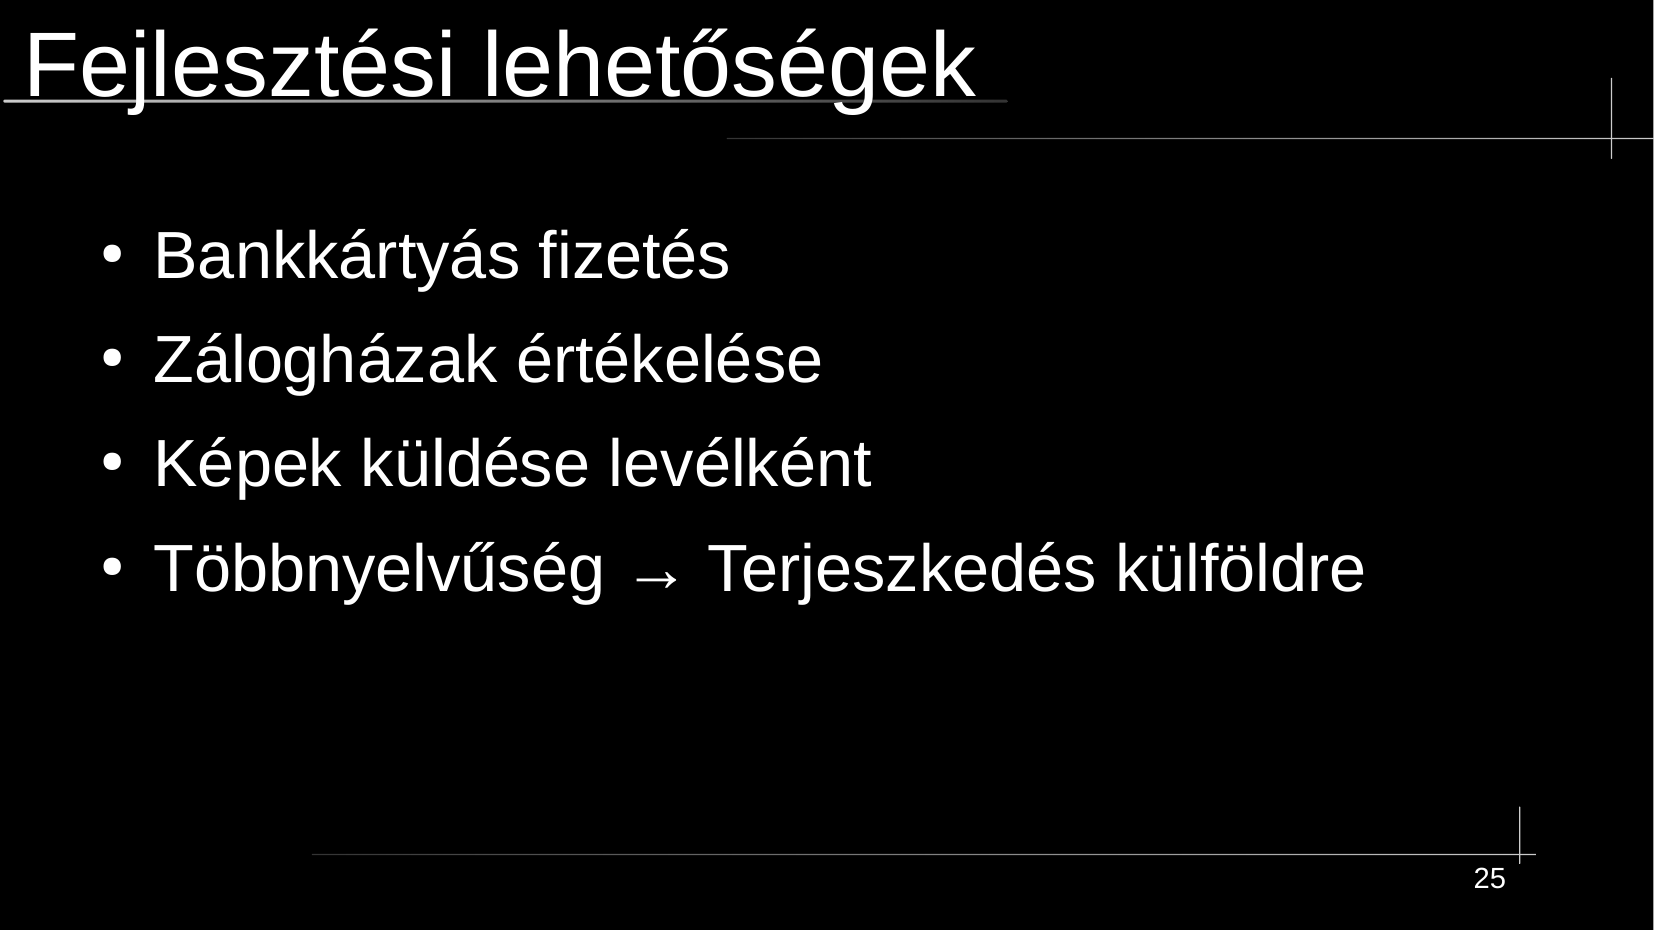

# Fejlesztési lehetőségek
Bankkártyás fizetés
Zálogházak értékelése
Képek küldése levélként
Többnyelvűség → Terjeszkedés külföldre
25